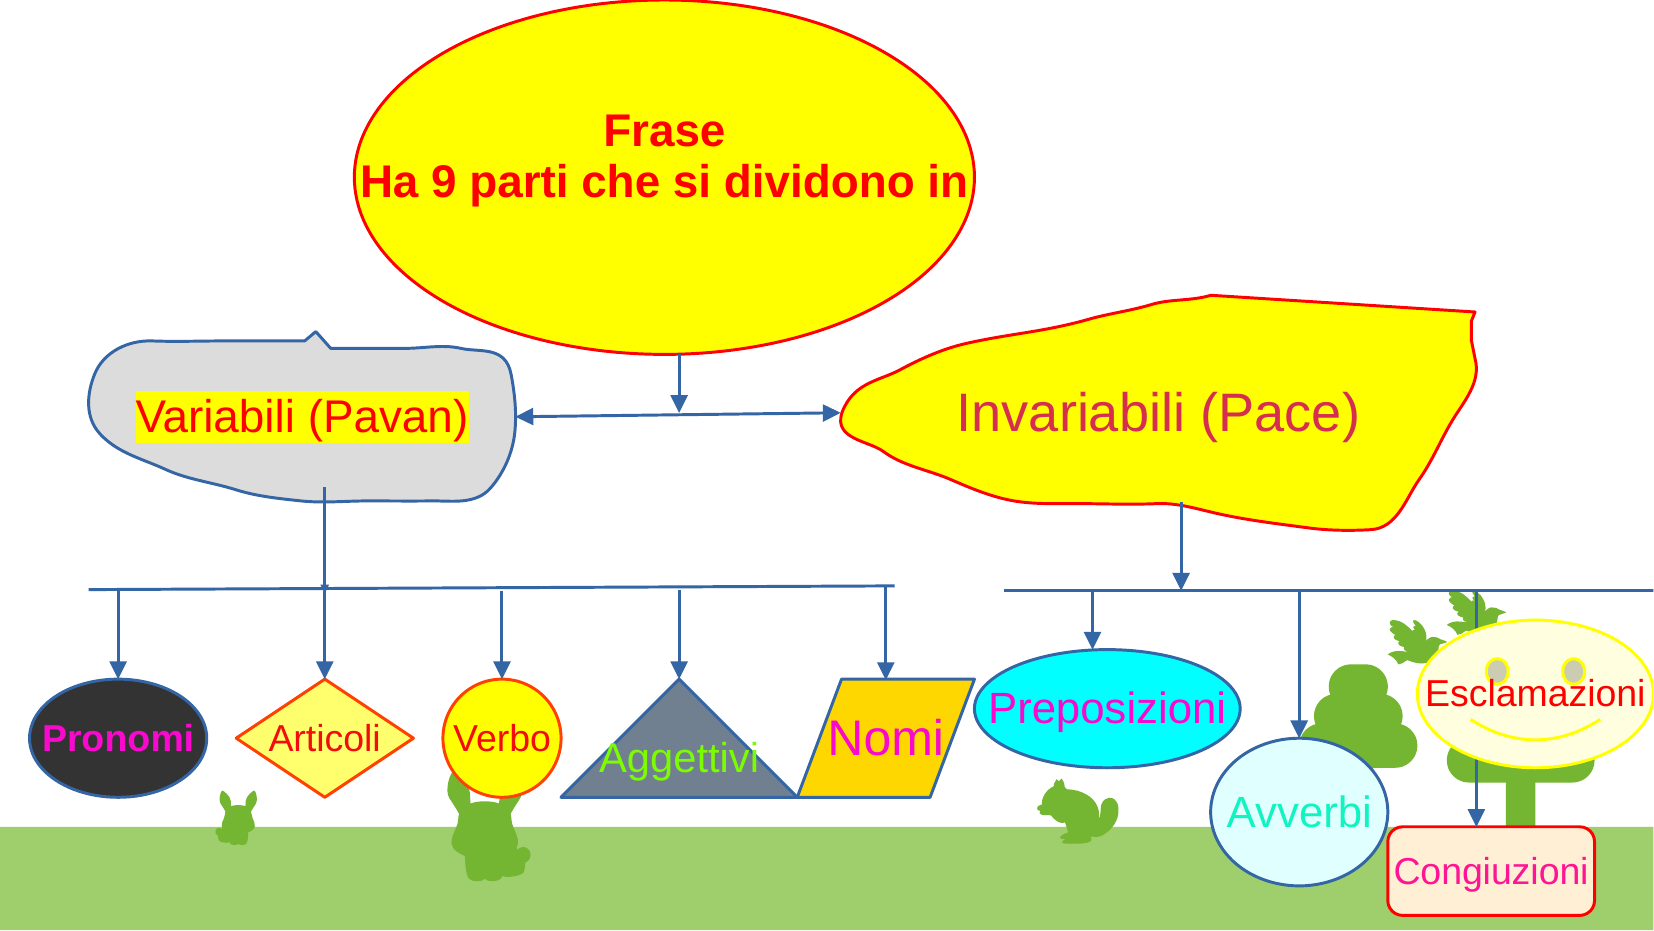

Frase
Ha 9 parti che si dividono in
Invariabili (Pace)
Variabili (Pavan)
Esclamazioni
Preposizioni
Pronomi
Articoli
Verbo
Aggettivi
Nomi
Avverbi
Congiuzioni